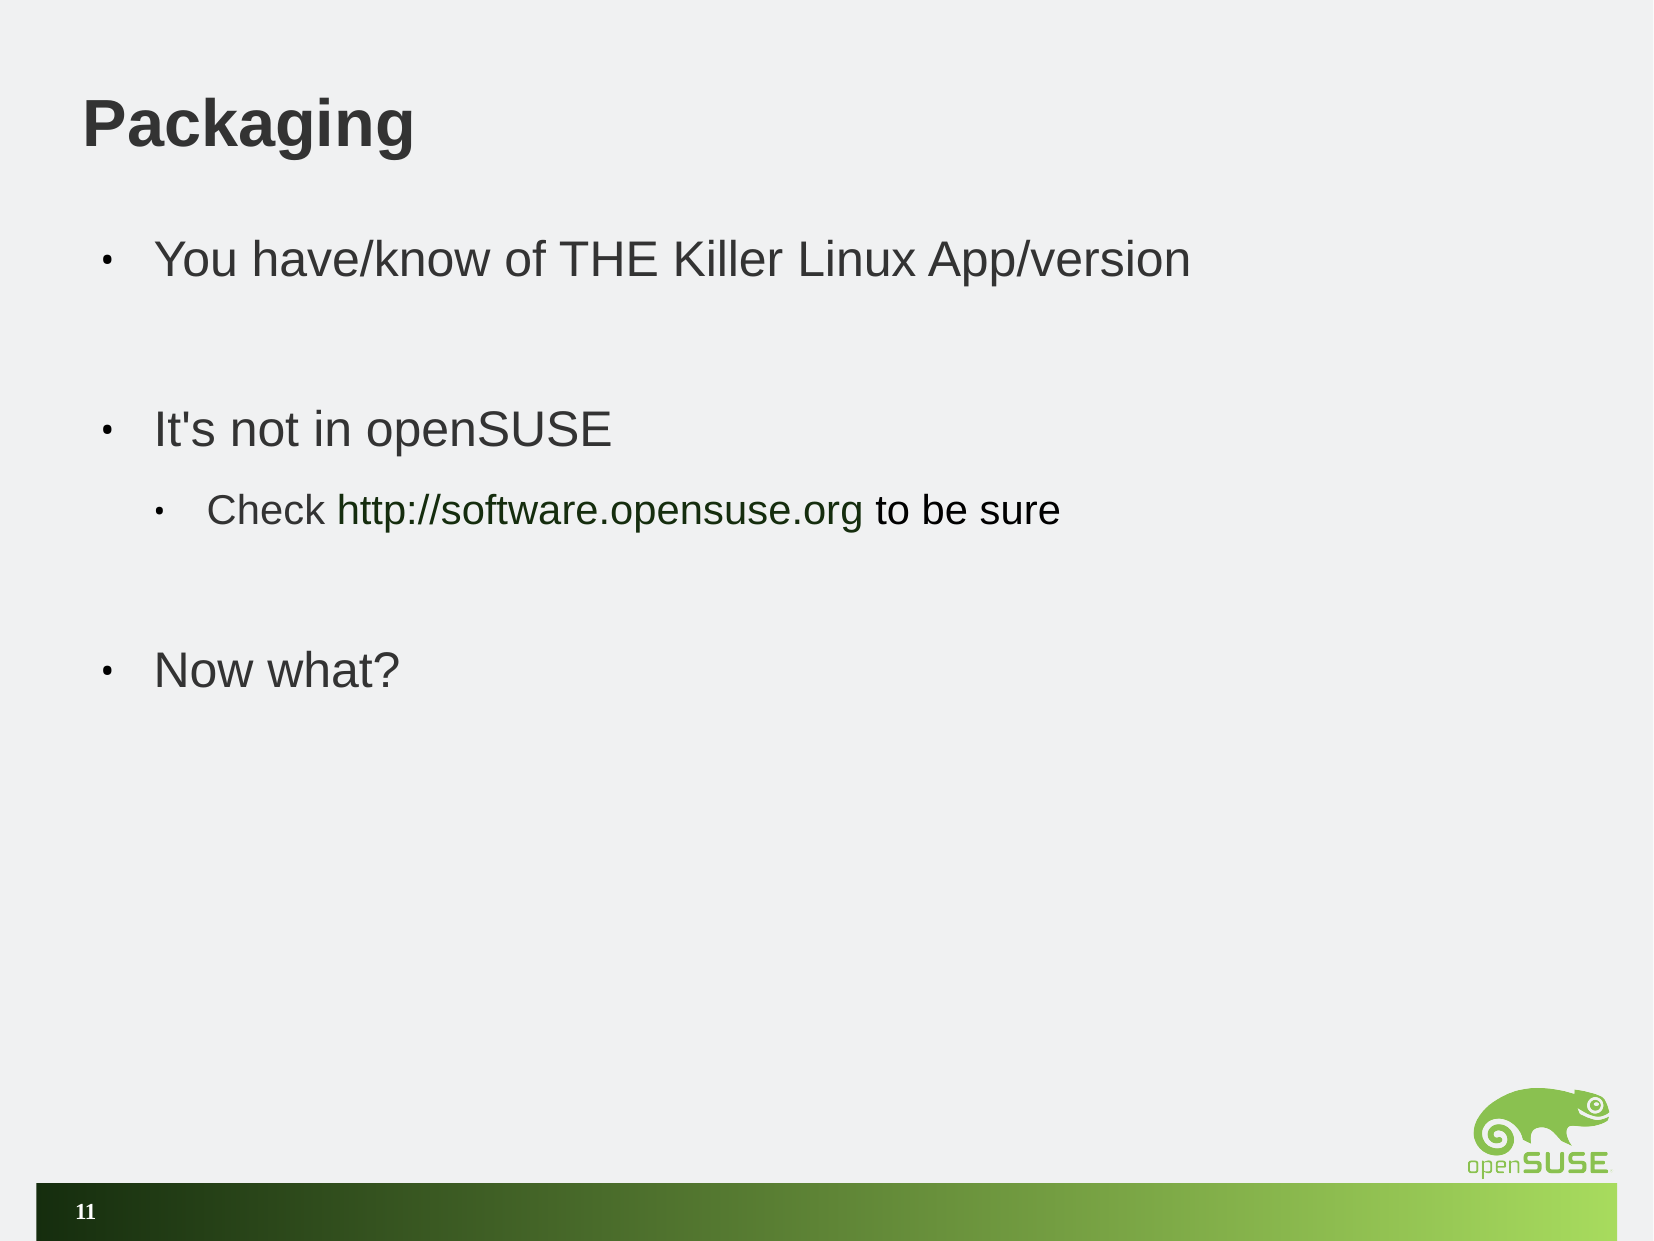

# Packaging
You have/know of THE Killer Linux App/version
It's not in openSUSE
Check http://software.opensuse.org to be sure
Now what?
11